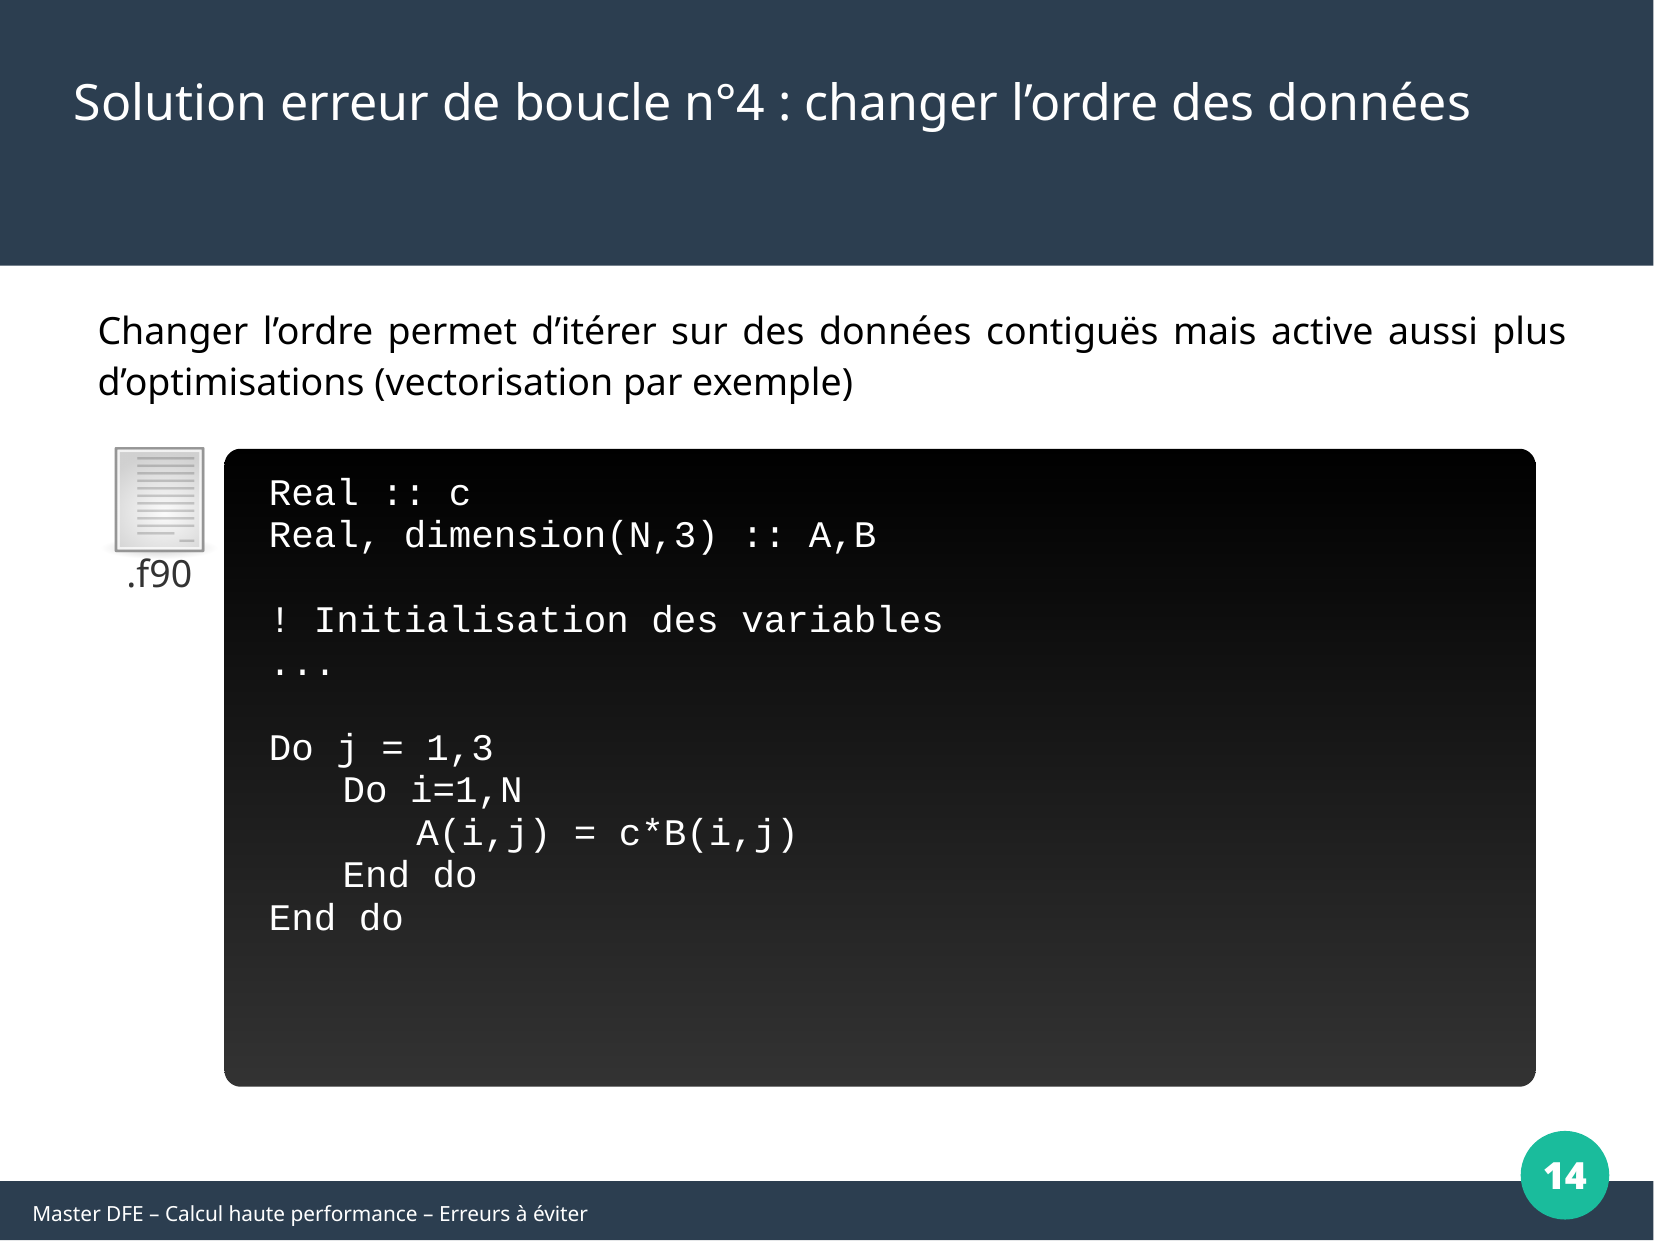

Solution erreur de boucle n°4 : changer l’ordre des données
Changer l’ordre permet d’itérer sur des données contiguës mais active aussi plus d’optimisations (vectorisation par exemple)
Real :: c
Real, dimension(N,3) :: A,B
! Initialisation des variables
...
Do j = 1,3
	Do i=1,N
		A(i,j) = c*B(i,j)
	End do
End do
.f90
14
Master DFE – Calcul haute performance – Erreurs à éviter